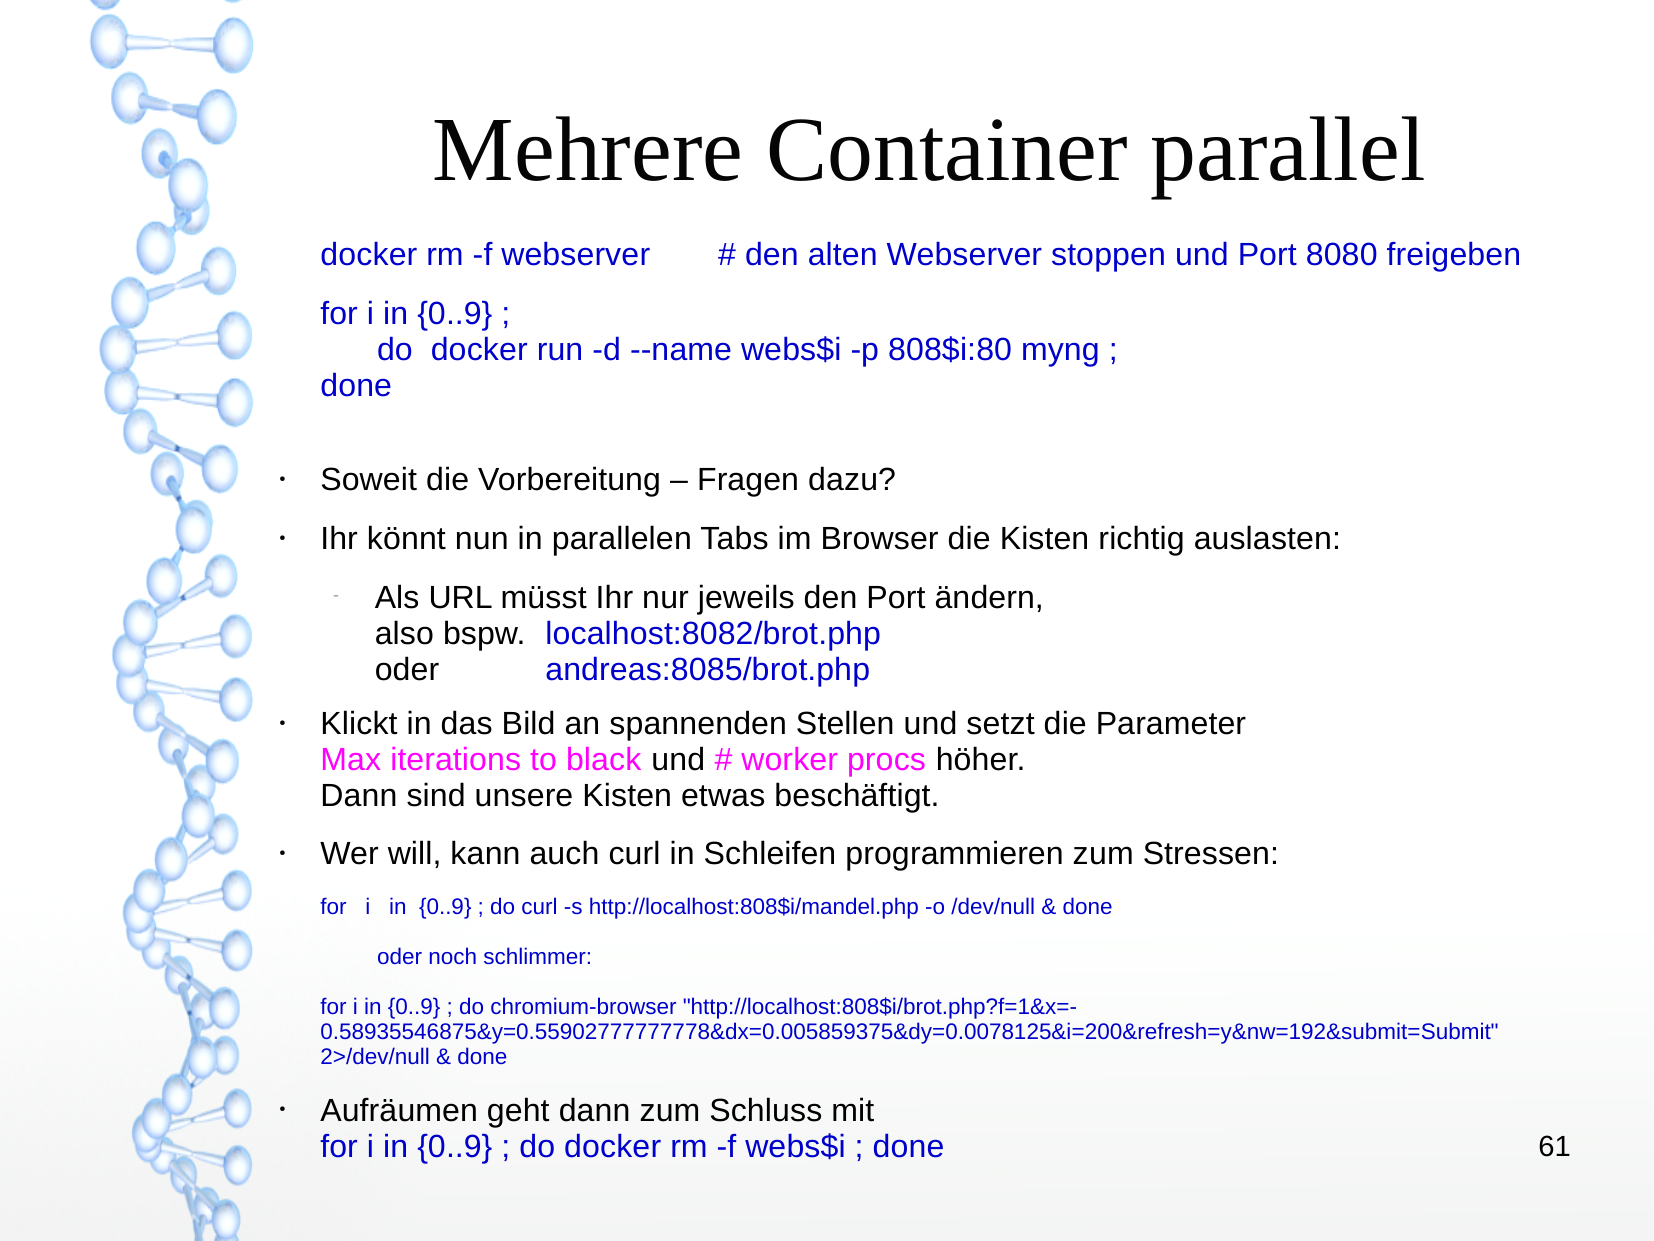

# Mehrere Container parallel
docker rm -f webserver		# den alten Webserver stoppen und Port 8080 freigeben
for i in {0..9} ;
	do docker run -d --name webs$i -p 808$i:80 myng ;
done
Soweit die Vorbereitung – Fragen dazu?
Ihr könnt nun in parallelen Tabs im Browser die Kisten richtig auslasten:
Als URL müsst Ihr nur jeweils den Port ändern,
also bspw.	localhost:8082/brot.php
oder 		andreas:8085/brot.php
Klickt in das Bild an spannenden Stellen und setzt die Parameter
Max iterations to black und # worker procs höher.
Dann sind unsere Kisten etwas beschäftigt.
Wer will, kann auch curl in Schleifen programmieren zum Stressen:
for i in {0..9} ; do curl -s http://localhost:808$i/mandel.php -o /dev/null & done
	oder noch schlimmer:
for i in {0..9} ; do chromium-browser "http://localhost:808$i/brot.php?f=1&x=-0.58935546875&y=0.55902777777778&dx=0.005859375&dy=0.0078125&i=200&refresh=y&nw=192&submit=Submit" 2>/dev/null & done
Aufräumen geht dann zum Schluss mit
for i in {0..9} ; do docker rm -f webs$i ; done
61